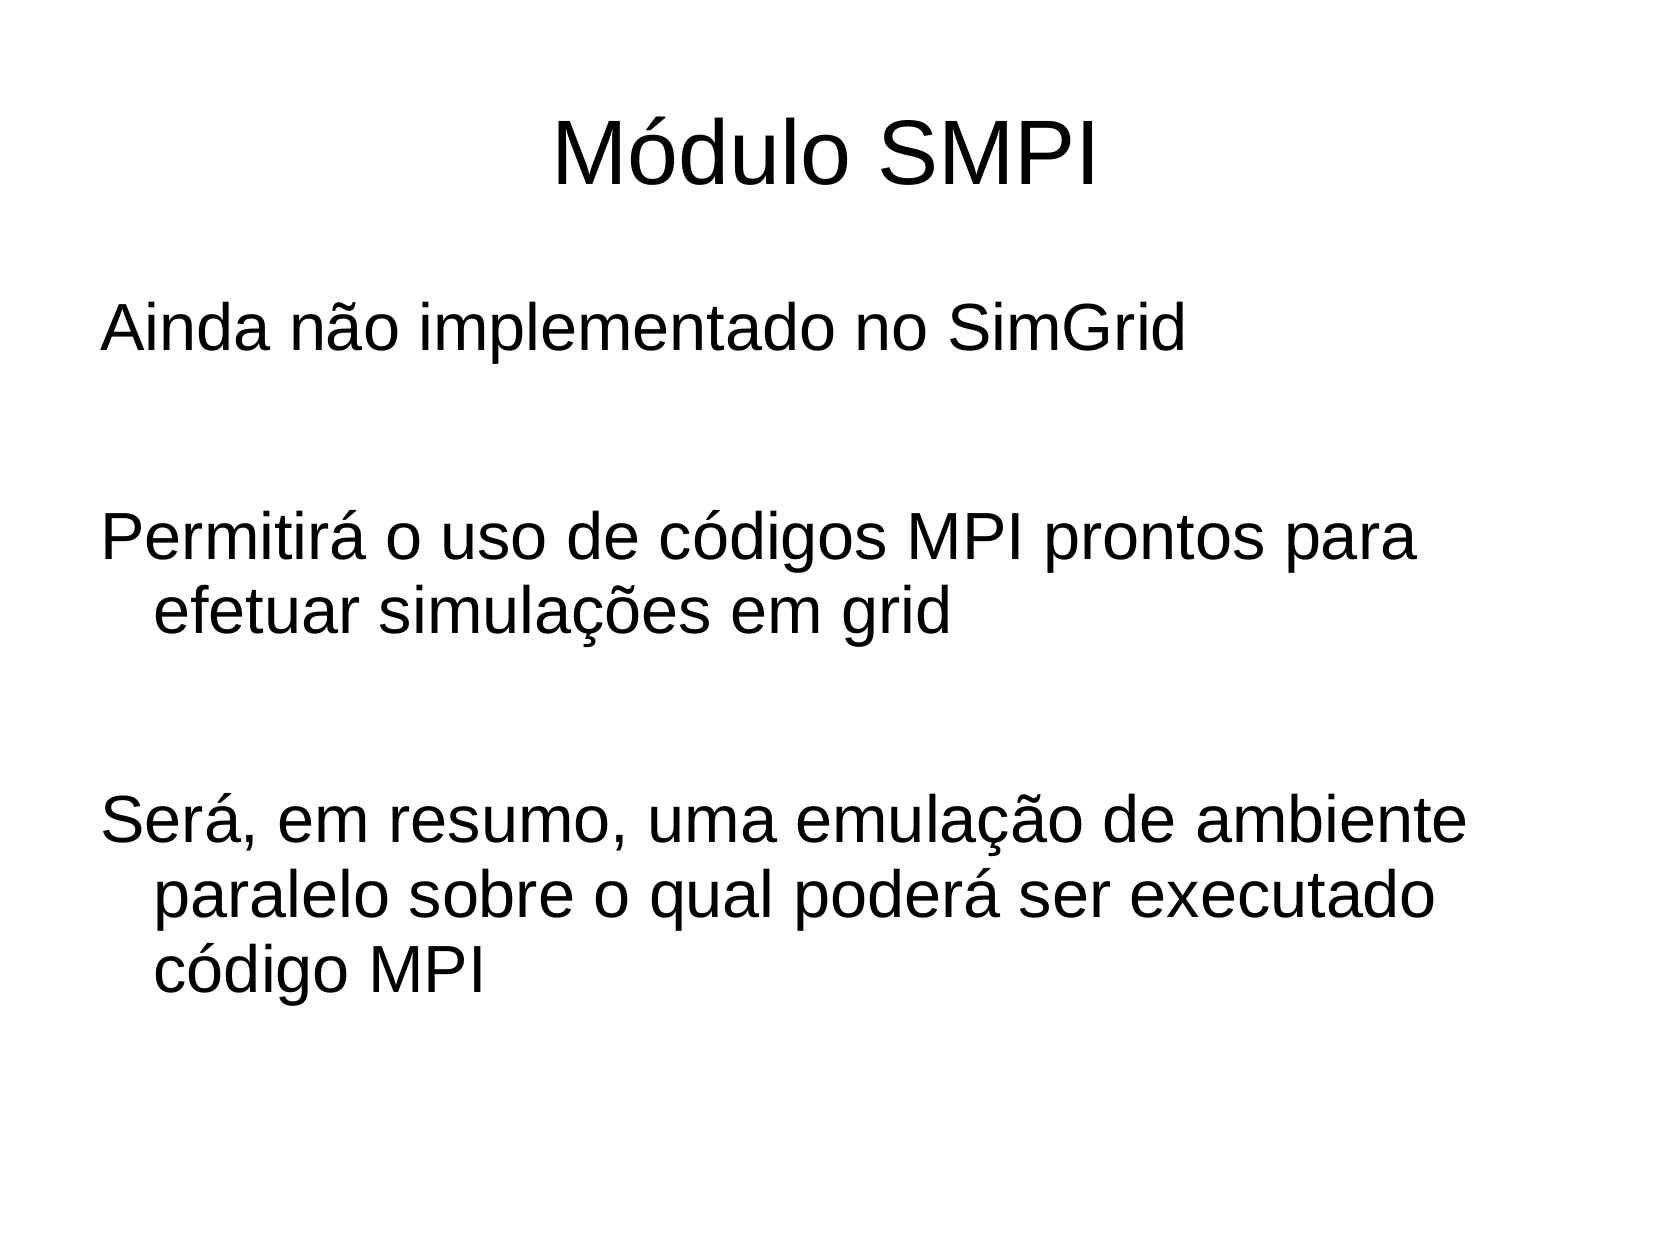

# Módulo SMPI
Ainda não implementado no SimGrid
Permitirá o uso de códigos MPI prontos para efetuar simulações em grid
Será, em resumo, uma emulação de ambiente paralelo sobre o qual poderá ser executado código MPI